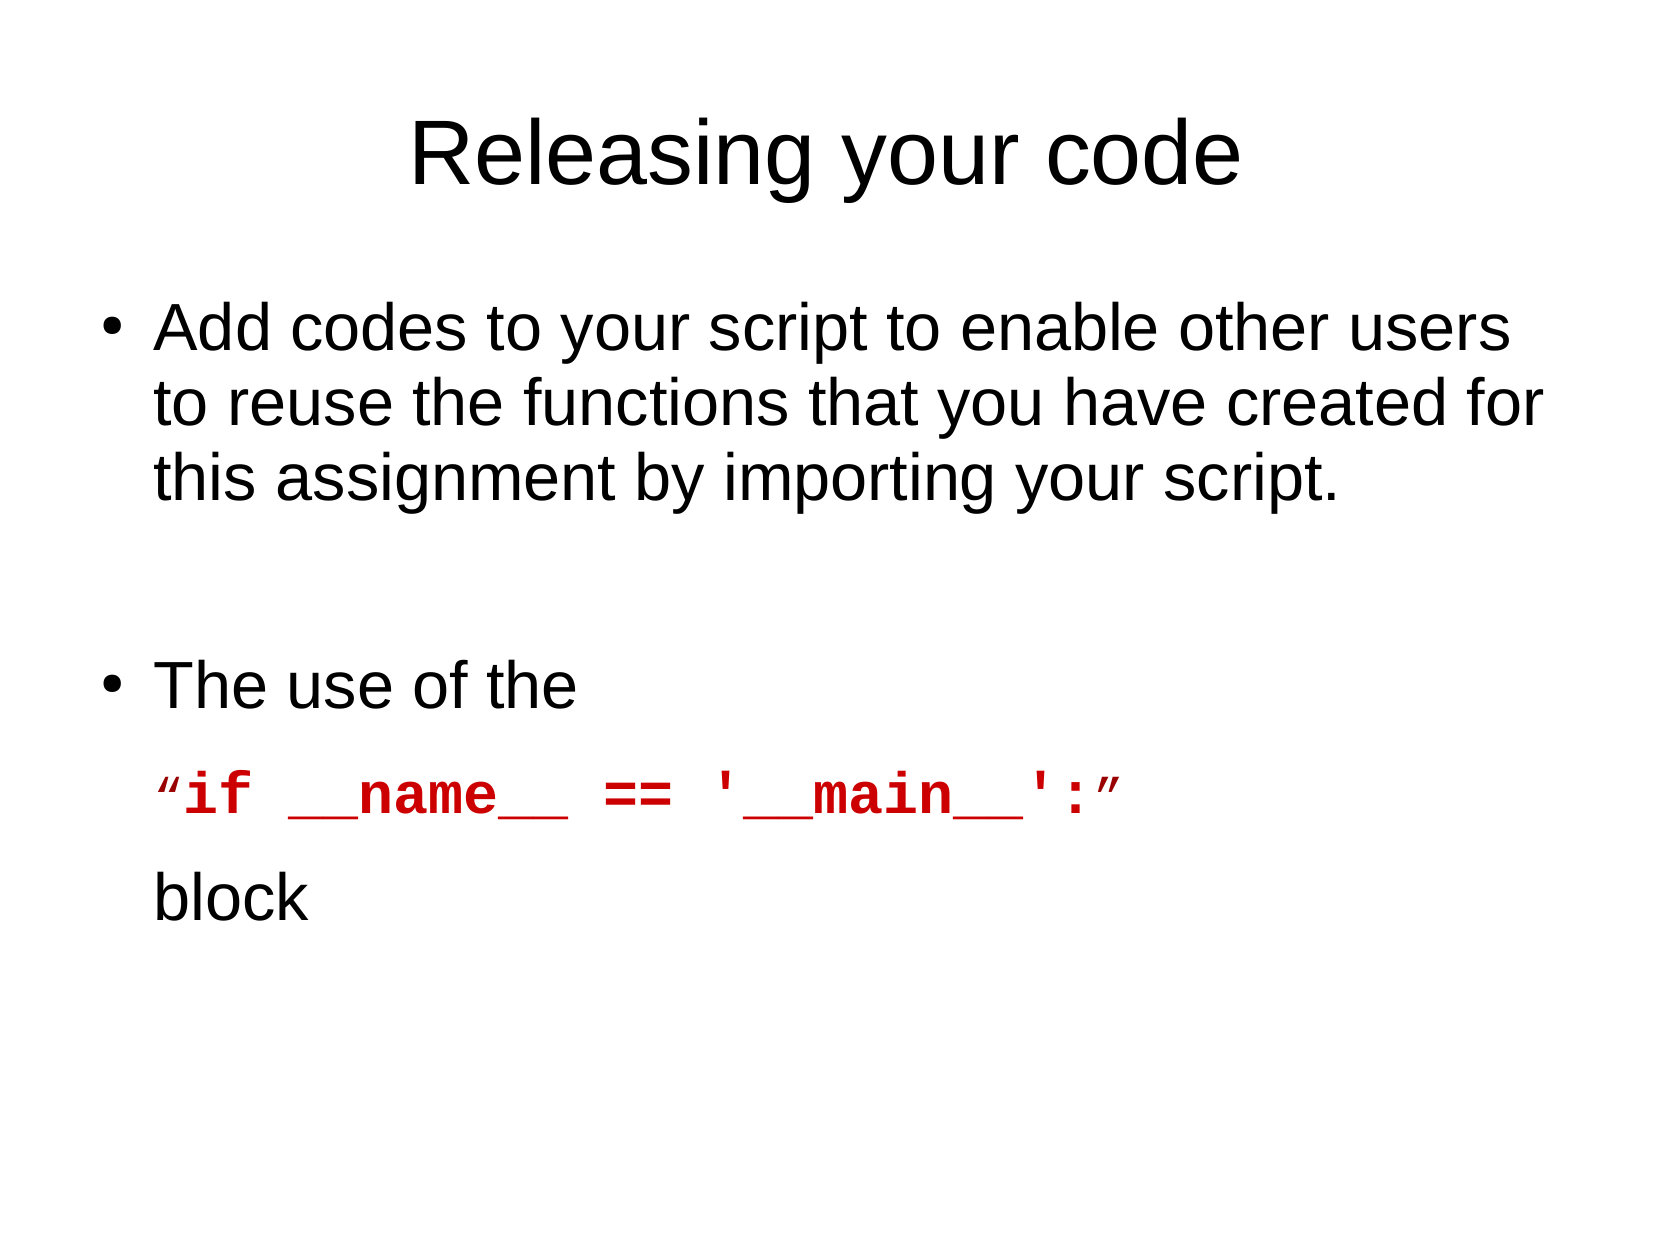

# Releasing your code
Add codes to your script to enable other users to reuse the functions that you have created for this assignment by importing your script.
The use of the
“if __name__ == '__main__':”
block